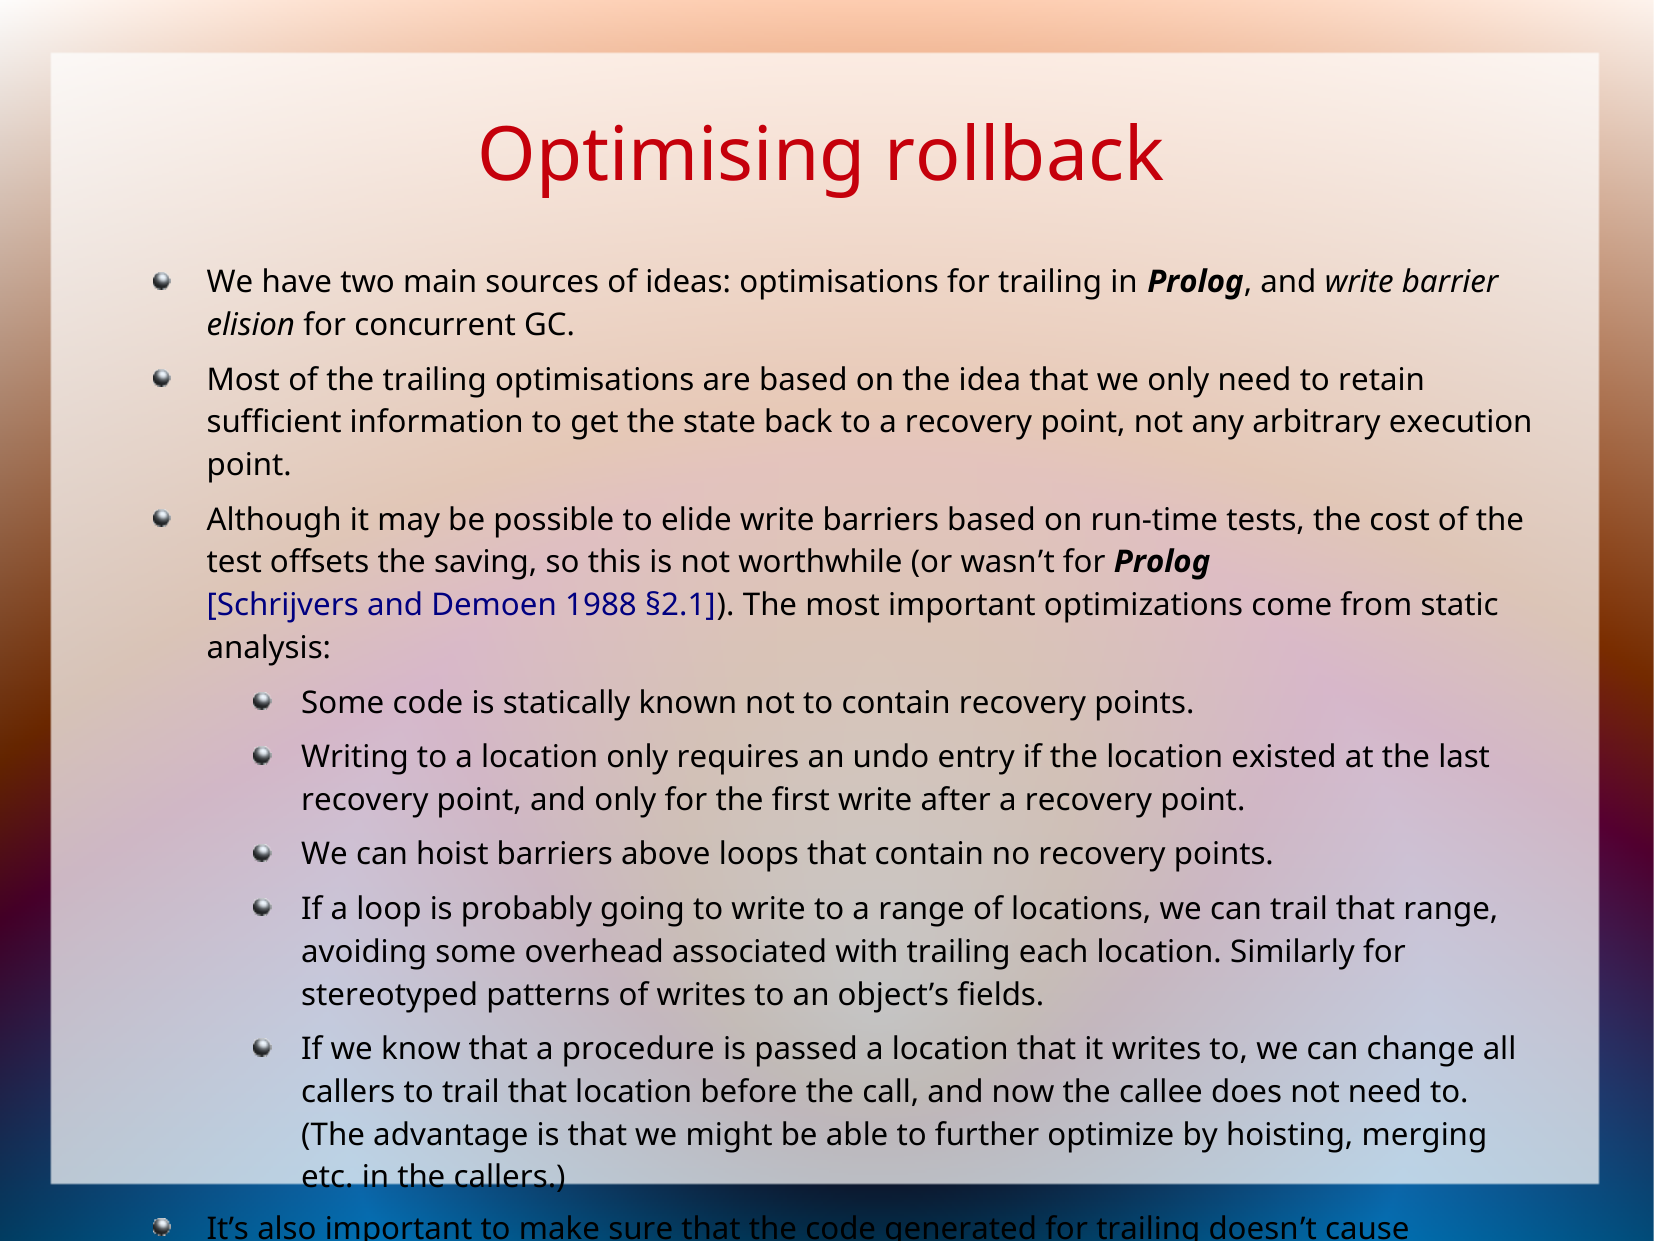

# Optimising rollback
We have two main sources of ideas: optimisations for trailing in Prolog, and write barrier elision for concurrent GC.
Most of the trailing optimisations are based on the idea that we only need to retain sufficient information to get the state back to a recovery point, not any arbitrary execution point.
Although it may be possible to elide write barriers based on run-time tests, the cost of the test offsets the saving, so this is not worthwhile (or wasn’t for Prolog [Schrijvers and Demoen 1988 §2.1]). The most important optimizations come from static analysis:
Some code is statically known not to contain recovery points.
Writing to a location only requires an undo entry if the location existed at the last recovery point, and only for the first write after a recovery point.
We can hoist barriers above loops that contain no recovery points.
If a loop is probably going to write to a range of locations, we can trail that range, avoiding some overhead associated with trailing each location. Similarly for stereotyped patterns of writes to an object’s fields.
If we know that a procedure is passed a location that it writes to, we can change all callers to trail that location before the call, and now the callee does not need to. (The advantage is that we might be able to further optimize by hoisting, merging etc. in the callers.)
It’s also important to make sure that the code generated for trailing doesn’t cause unnecessary processor stalls.